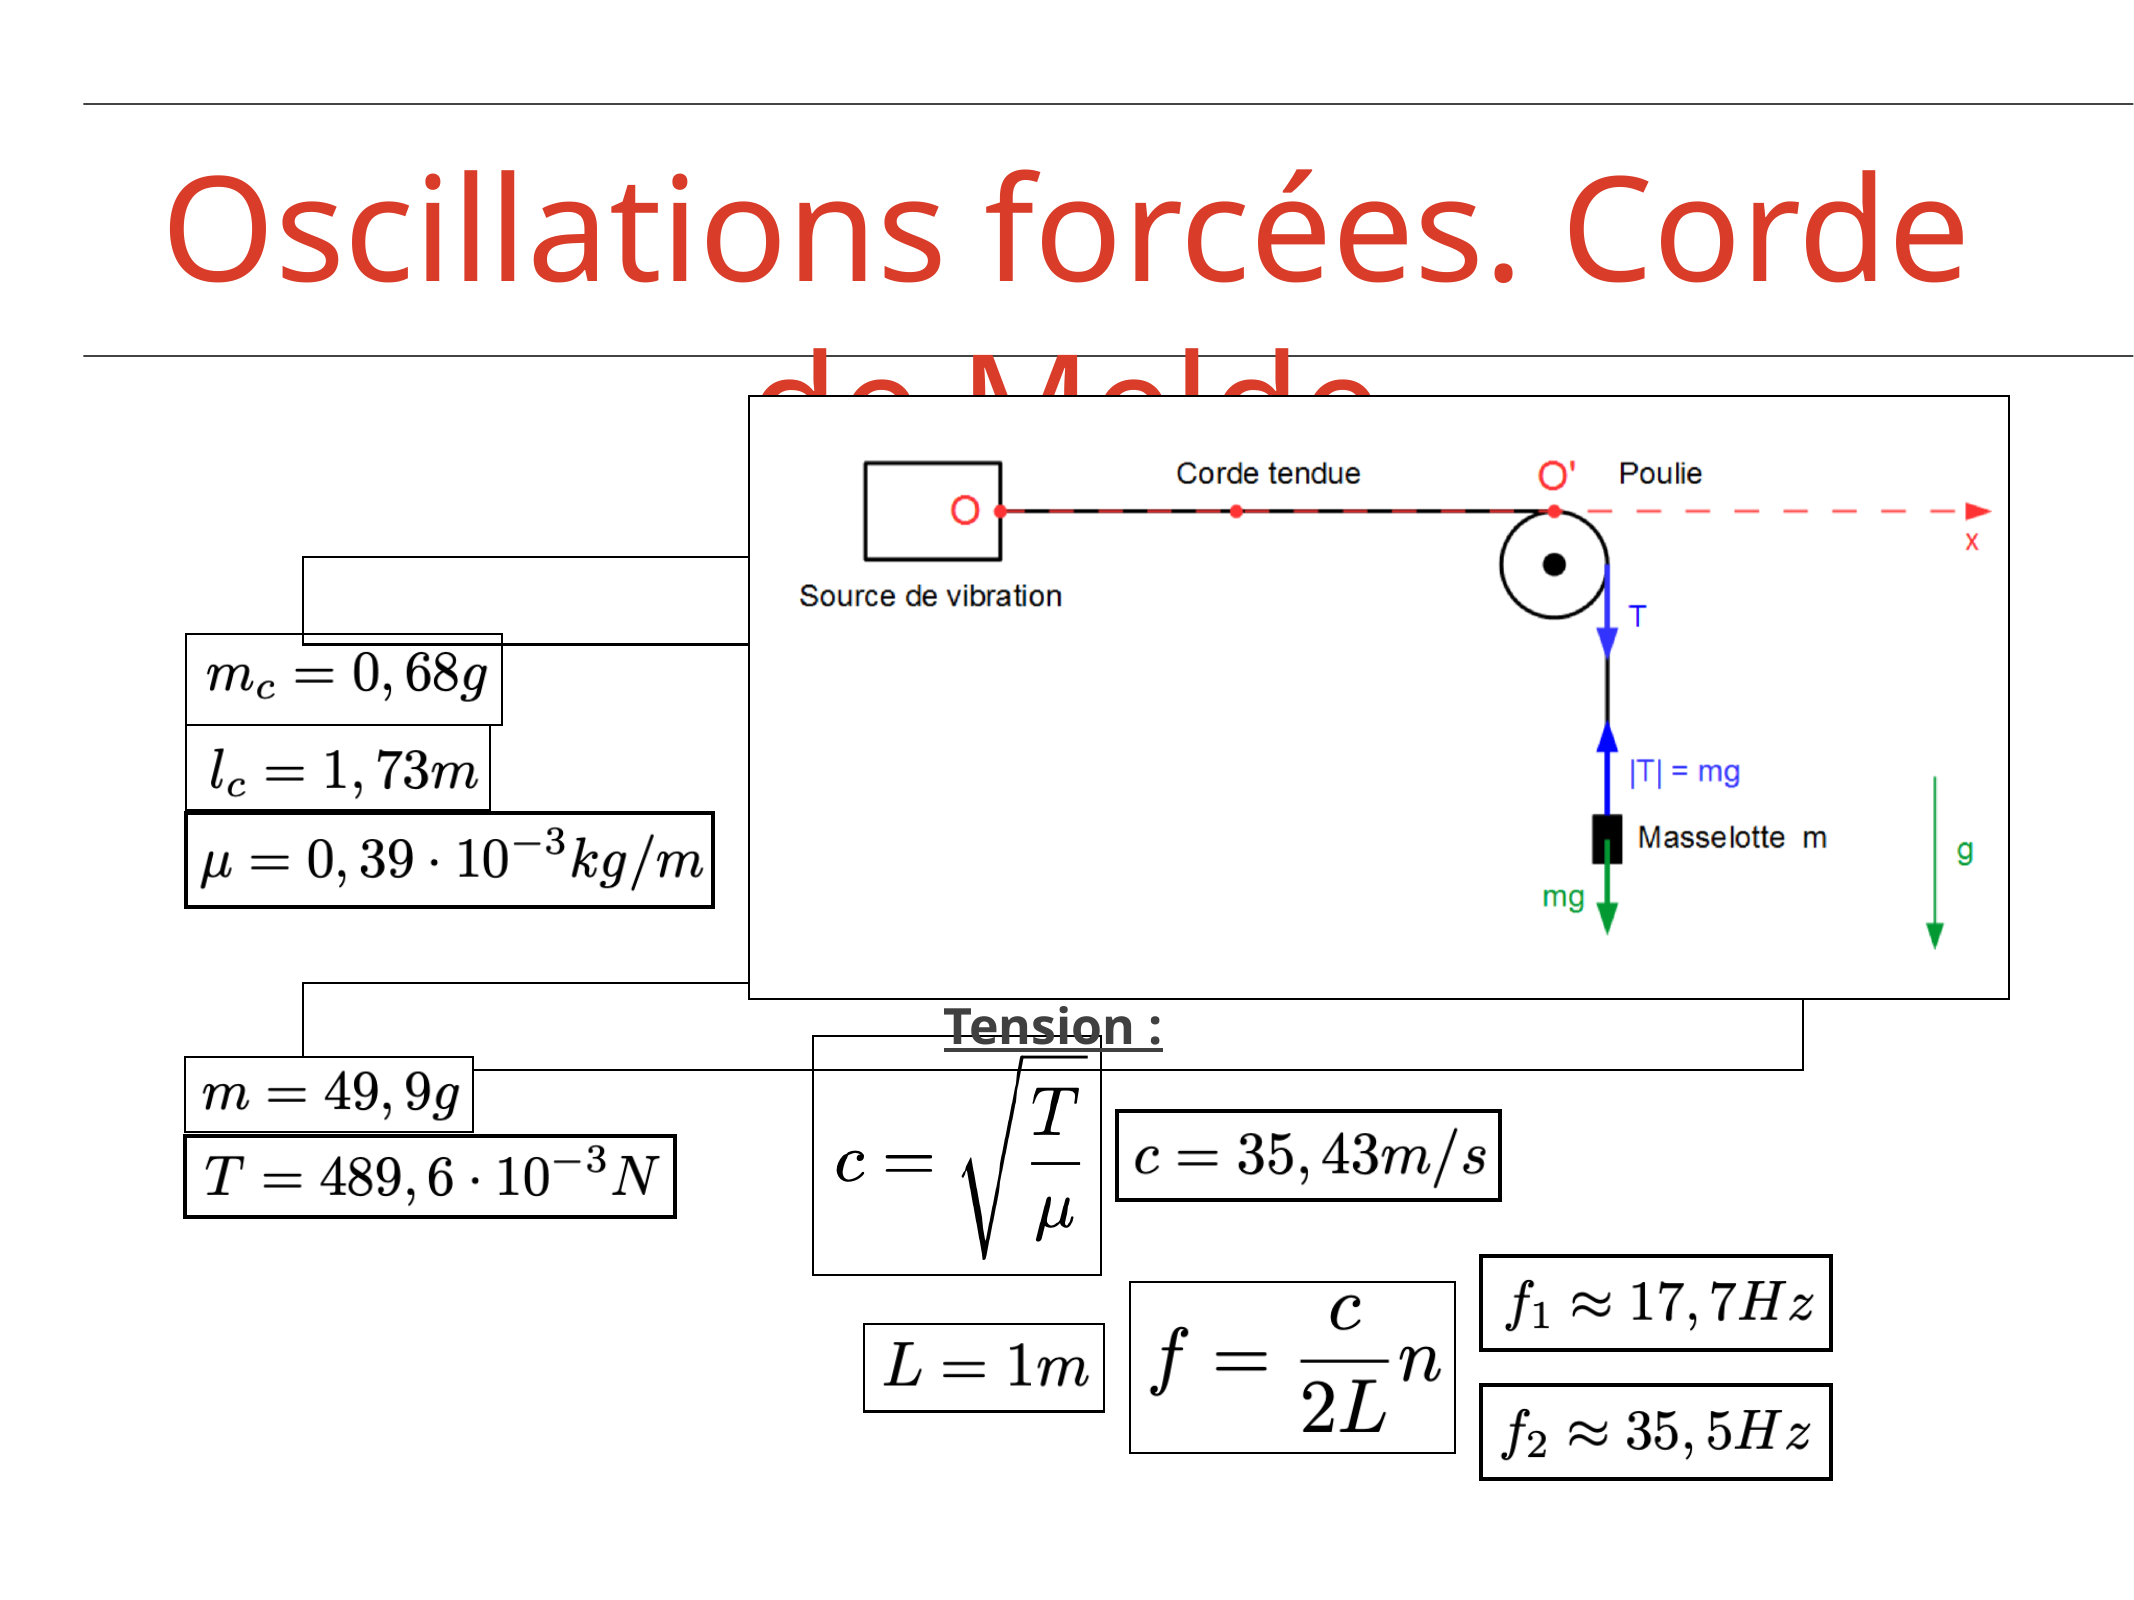

Oscillations forcées. Corde de Melde
Corde :
Tension :